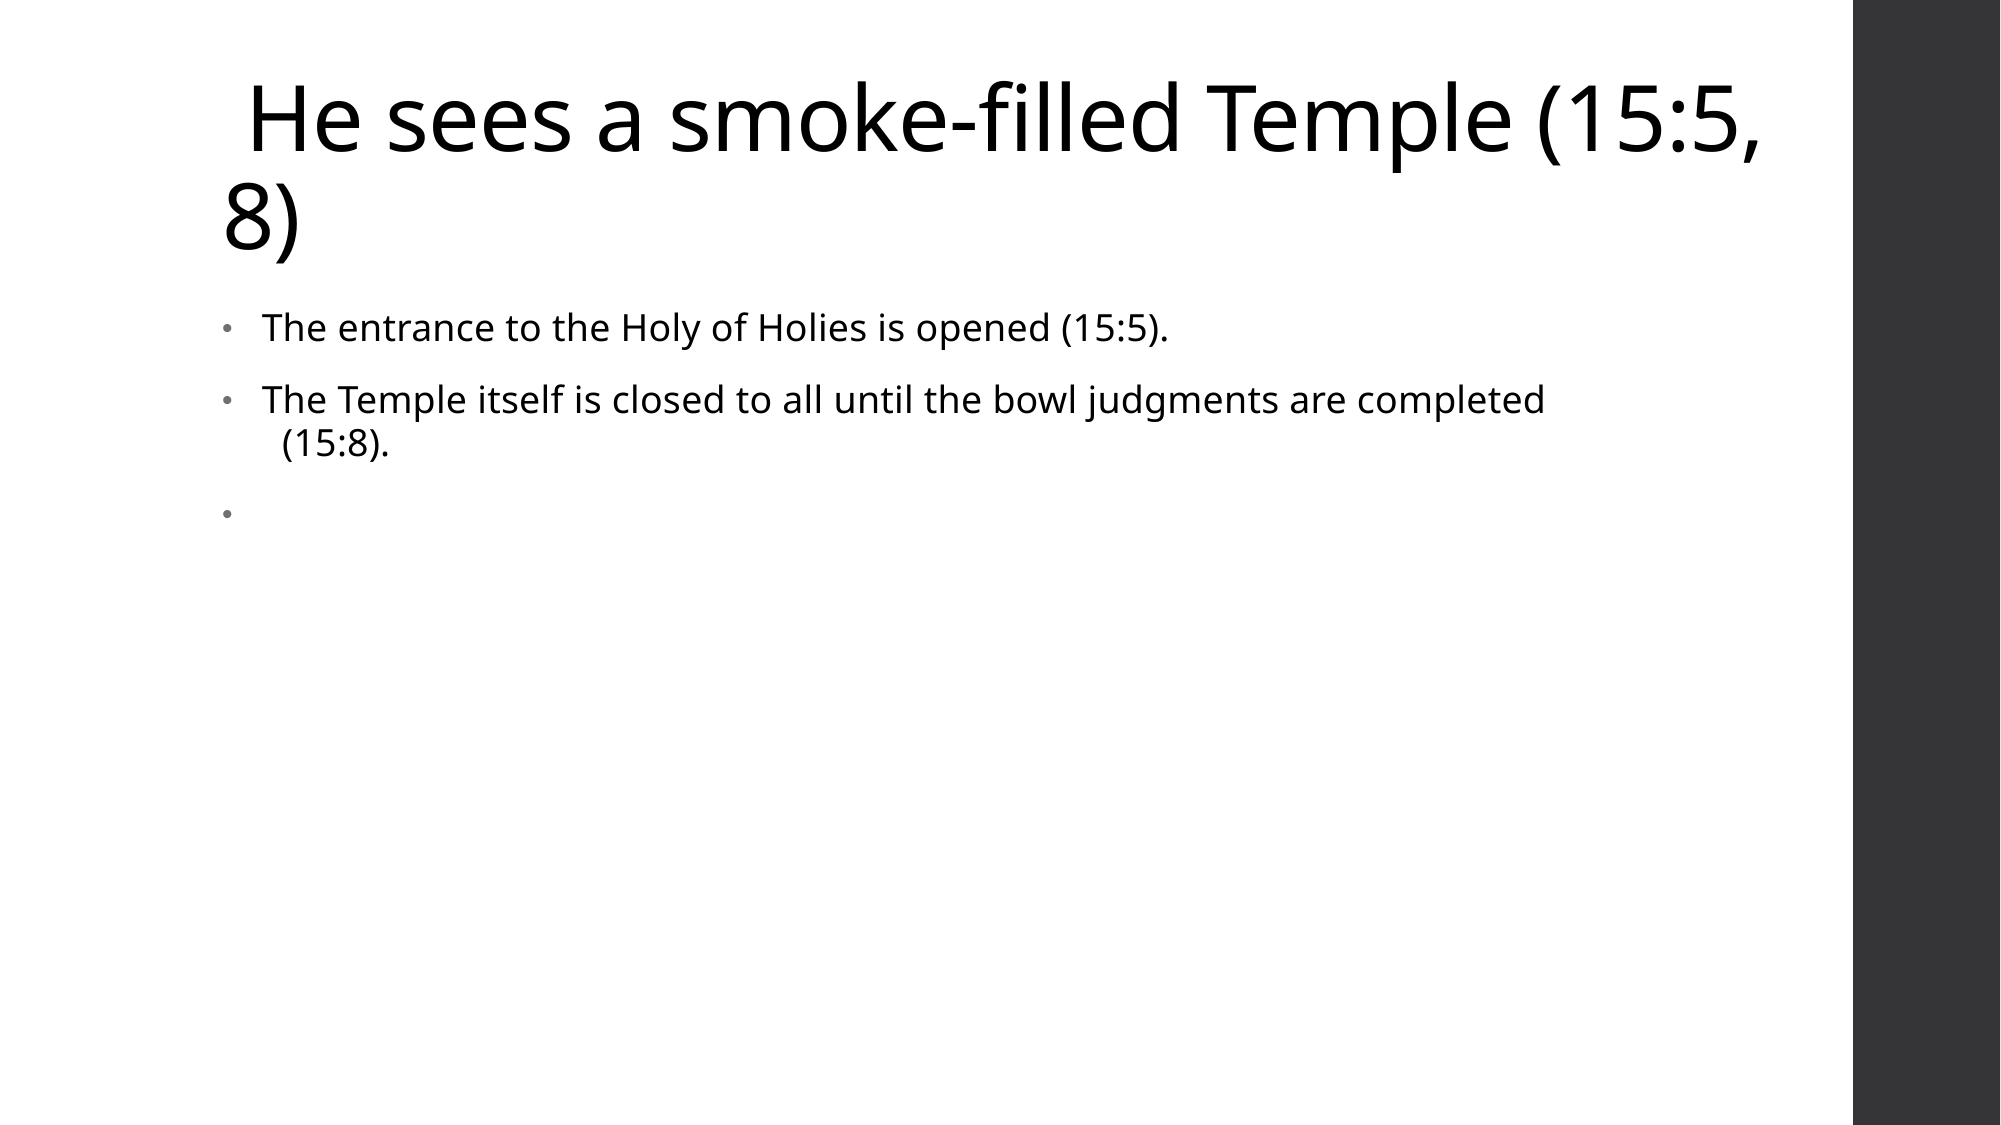

# He sees a smoke-filled Temple (15:5, 8)
 The entrance to the Holy of Holies is opened (15:5).
 The Temple itself is closed to all until the bowl judgments are completed (15:8).